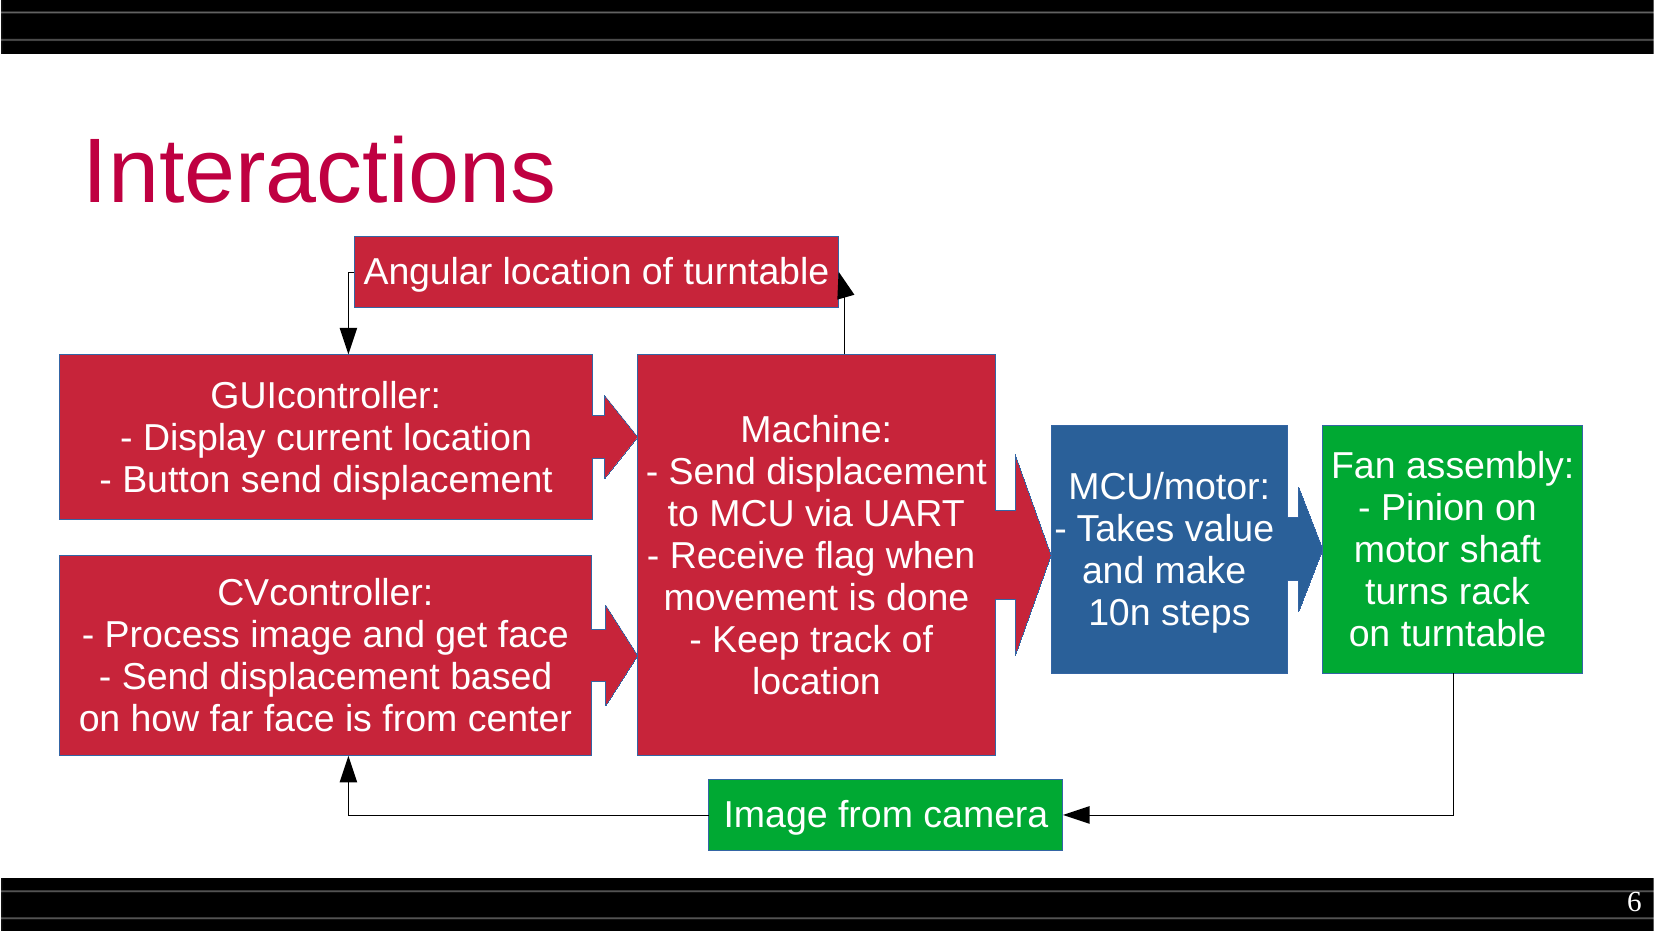

# Interactions
Angular location of turntable
GUIcontroller:
- Display current location
- Button send displacement
Machine:
- Send displacement
to MCU via UART
- Receive flag when
movement is done
- Keep track of
location
MCU/motor:
- Takes value
and make
10n steps
Fan assembly:
- Pinion on
motor shaft
turns rack
on turntable
CVcontroller:
- Process image and get face
- Send displacement based
on how far face is from center
Image from camera